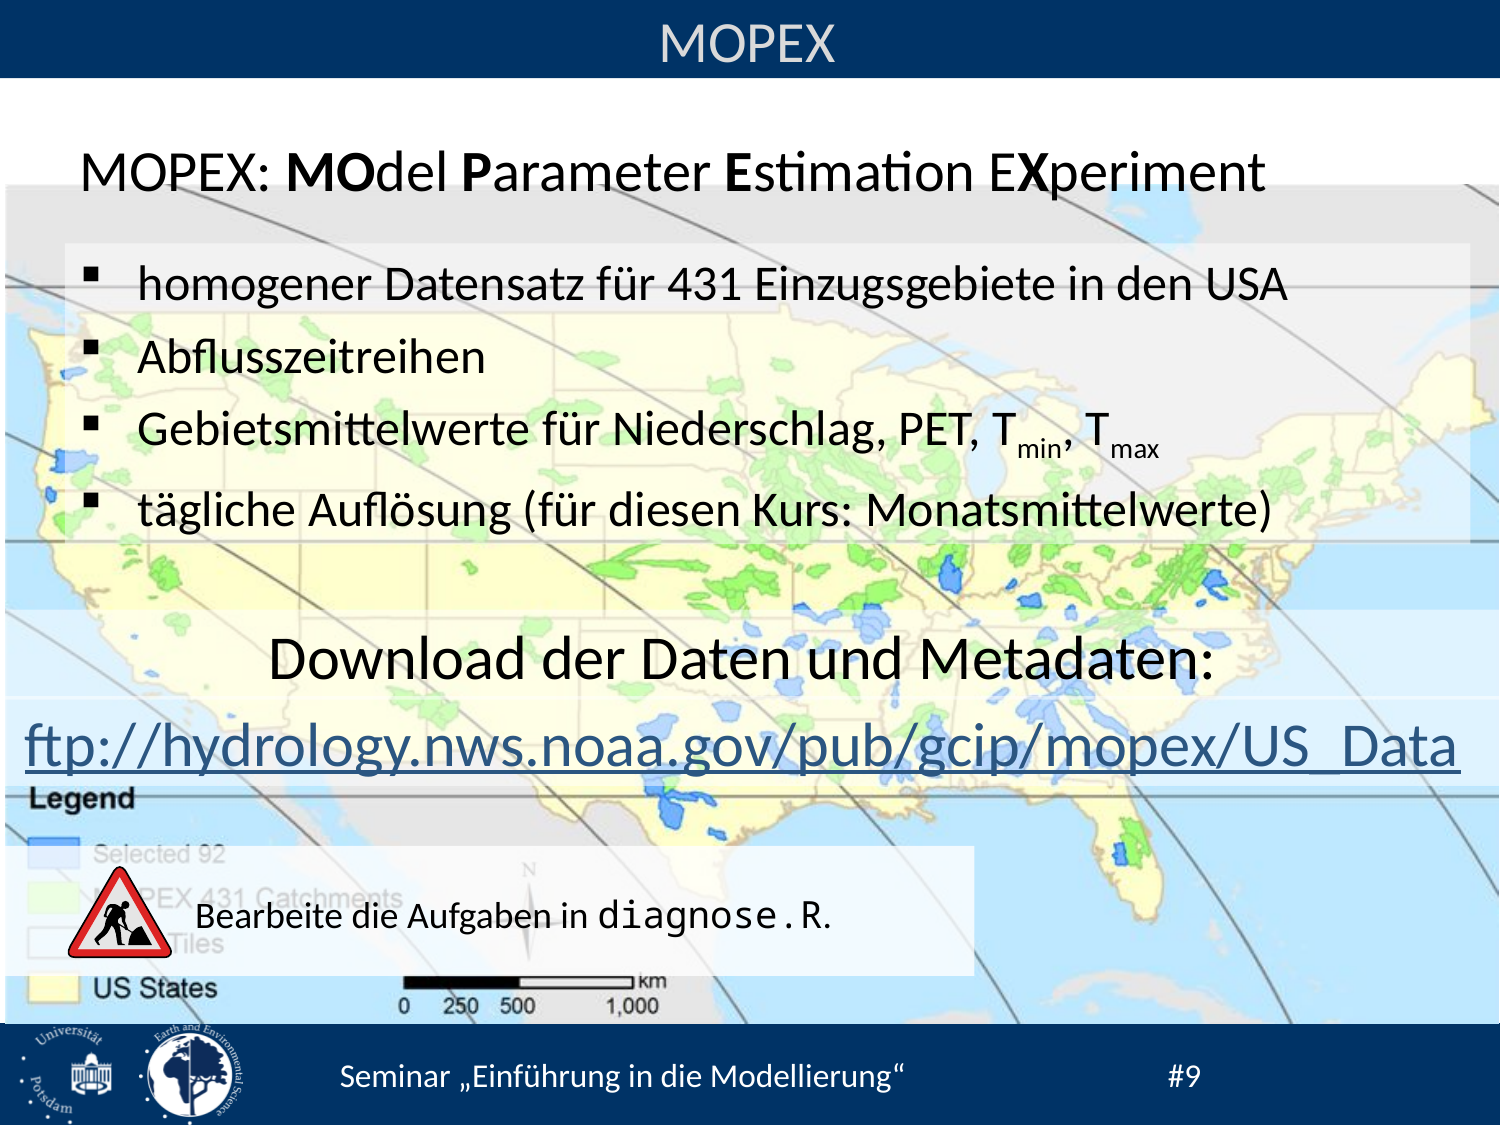

MOPEX
MOPEX: MOdel Parameter Estimation EXperiment
homogener Datensatz für 431 Einzugsgebiete in den USA
Abflusszeitreihen
Gebietsmittelwerte für Niederschlag, PET, Tmin, Tmax
tägliche Auflösung (für diesen Kurs: Monatsmittelwerte)
Download der Daten und Metadaten:
ftp://hydrology.nws.noaa.gov/pub/gcip/mopex/US_Data
Bearbeite die Aufgaben in diagnose.R.